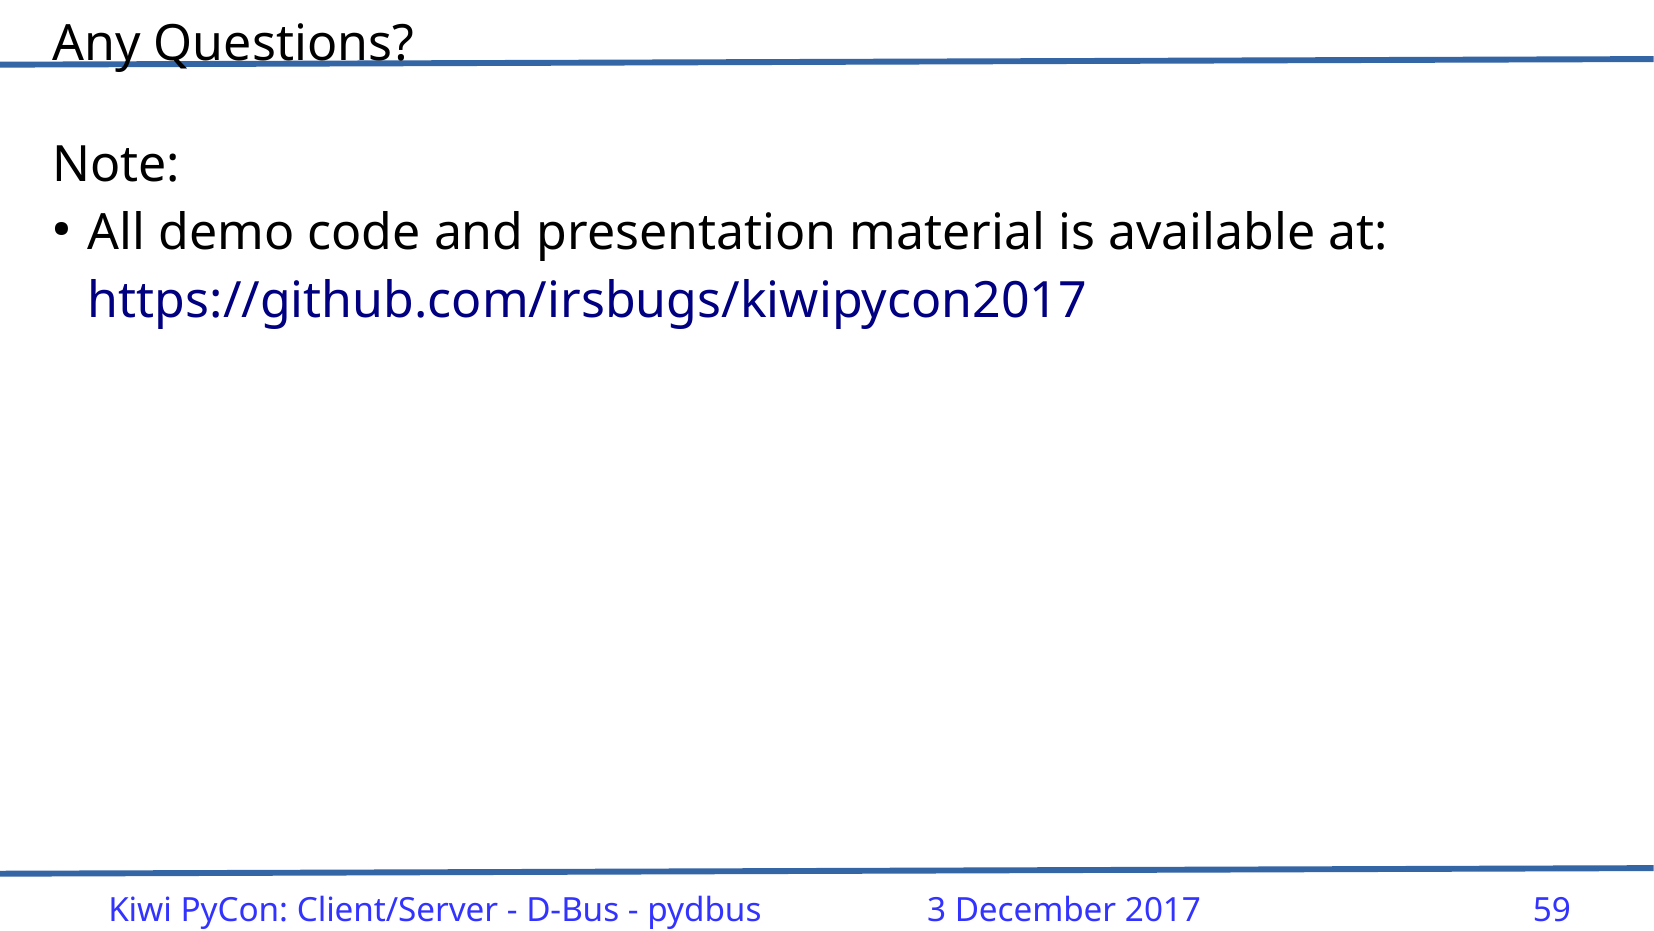

Any Questions?
Note:
All demo code and presentation material is available at: https://github.com/irsbugs/kiwipycon2017
Kiwi PyCon: Client/Server - D-Bus - pydbus
3 December 2017
59